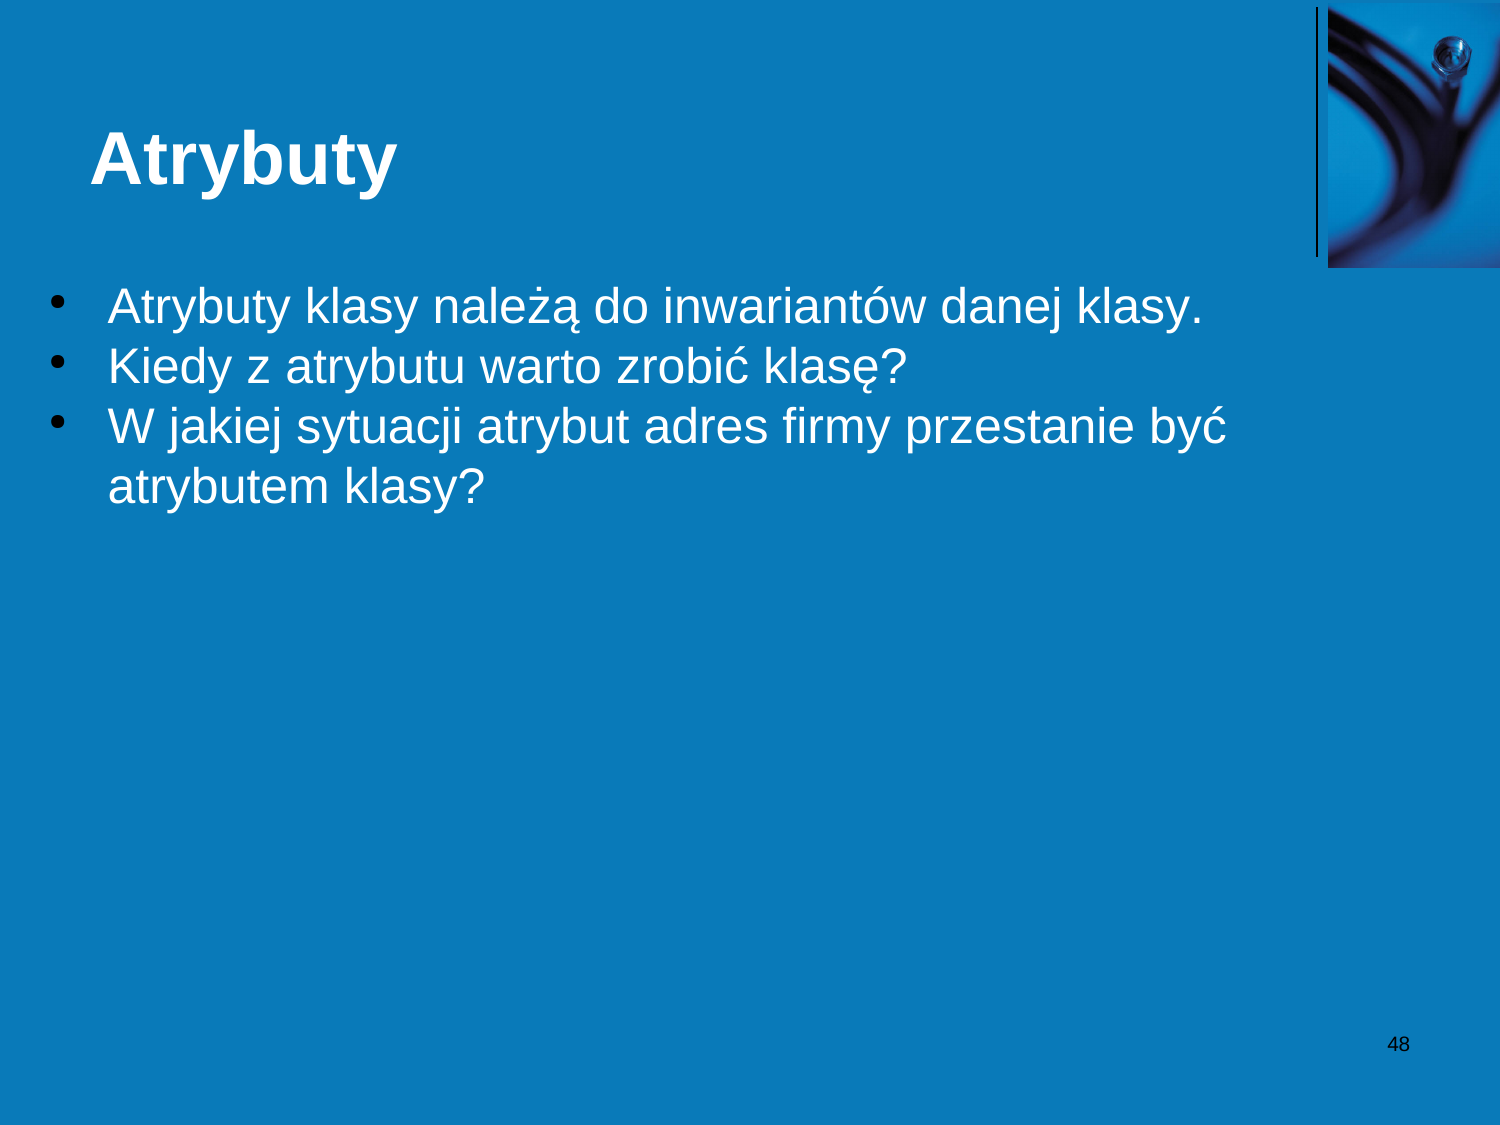

# Atrybuty
Atrybuty klasy należą do inwariantów danej klasy.
Kiedy z atrybutu warto zrobić klasę?
W jakiej sytuacji atrybut adres firmy przestanie być atrybutem klasy?
48